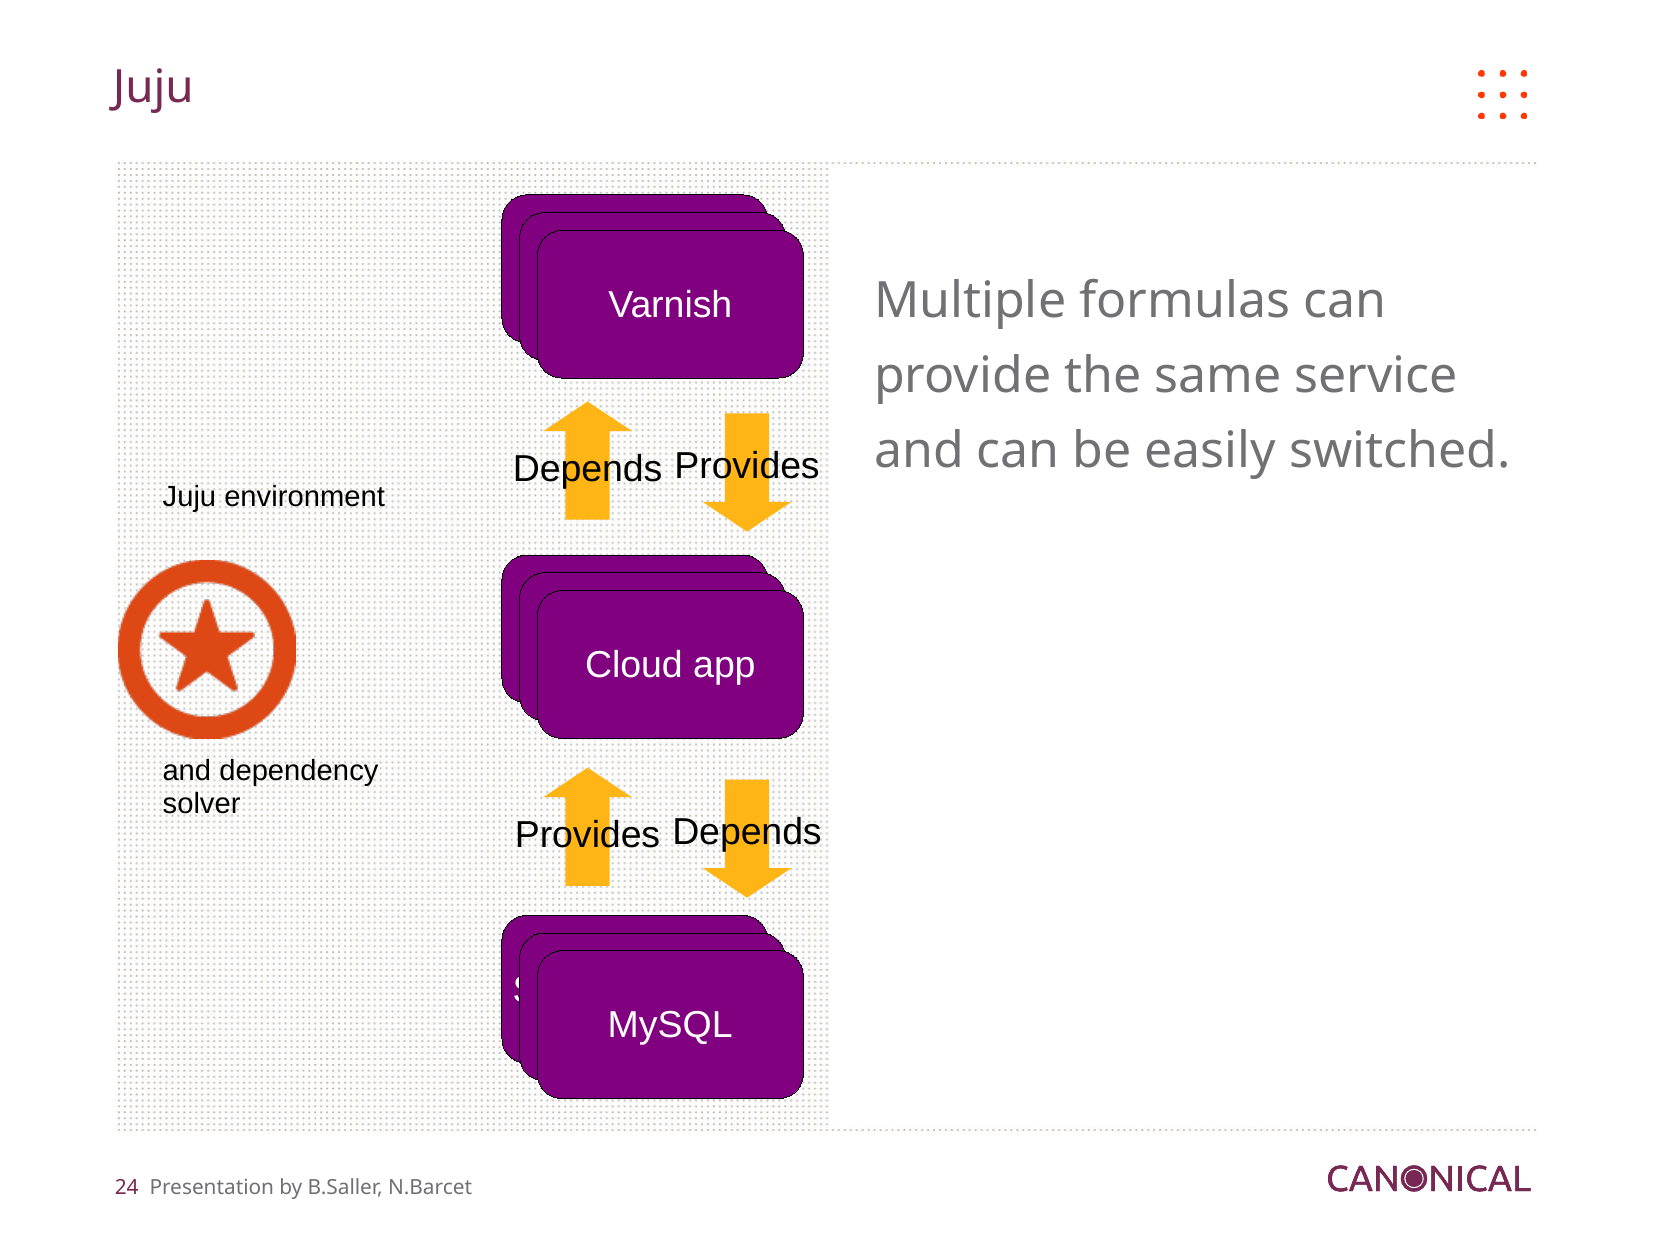

# Juju
Load
Balancer
HAProxy
Varnish
Multiple formulas can provide the same service and can be easily switched.
Depends
Provides
Juju environment
Cloud app
Cloud app
Cloud app
and dependency solver
Provides
Depends
SQL Database
MySQL